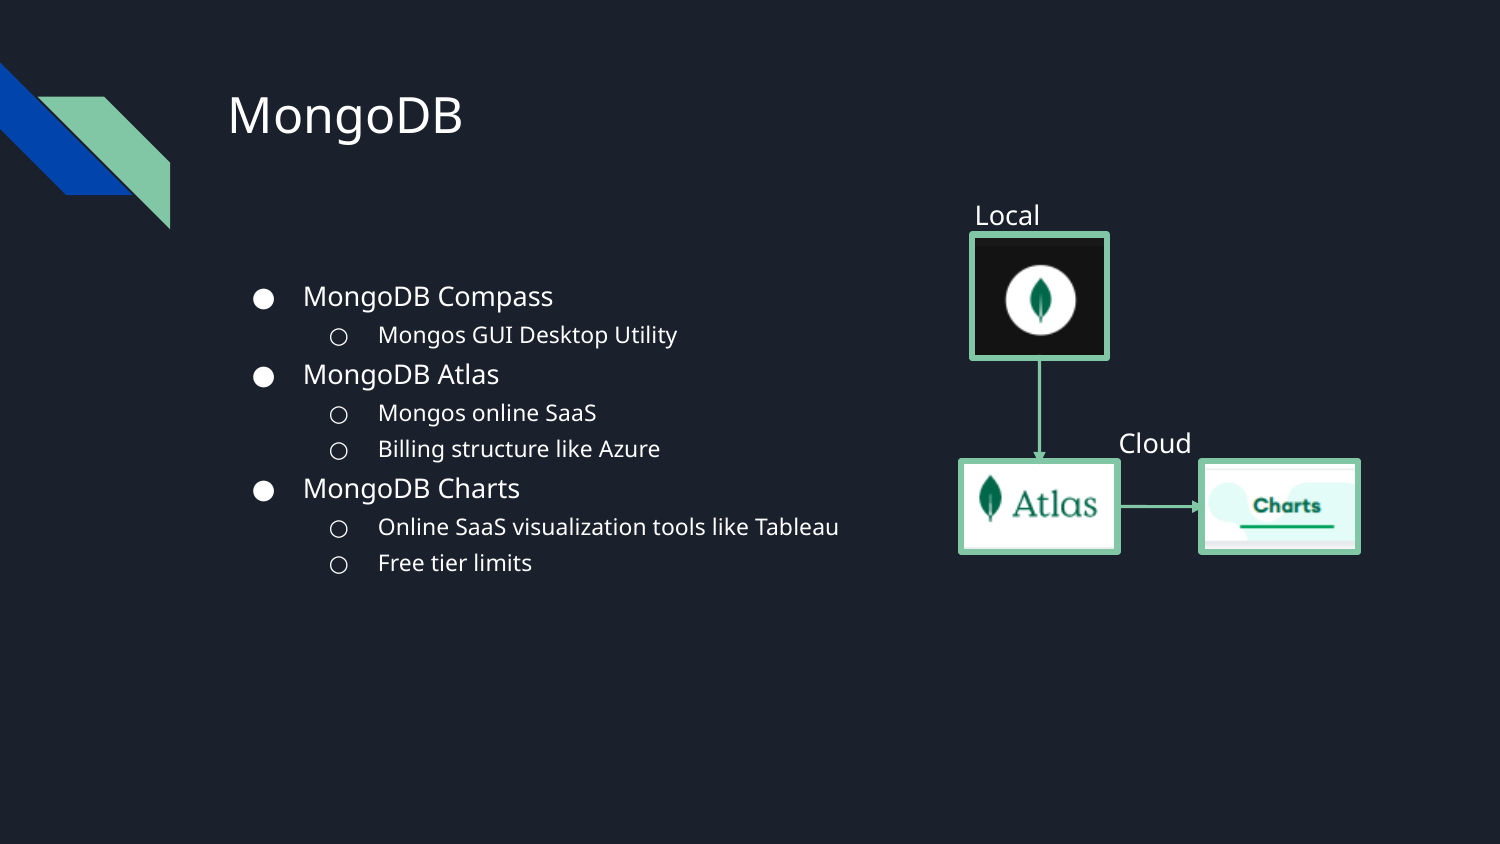

# MongoDB
Local
MongoDB Compass
Mongos GUI Desktop Utility
MongoDB Atlas
Mongos online SaaS
Billing structure like Azure
MongoDB Charts
Online SaaS visualization tools like Tableau
Free tier limits
Cloud